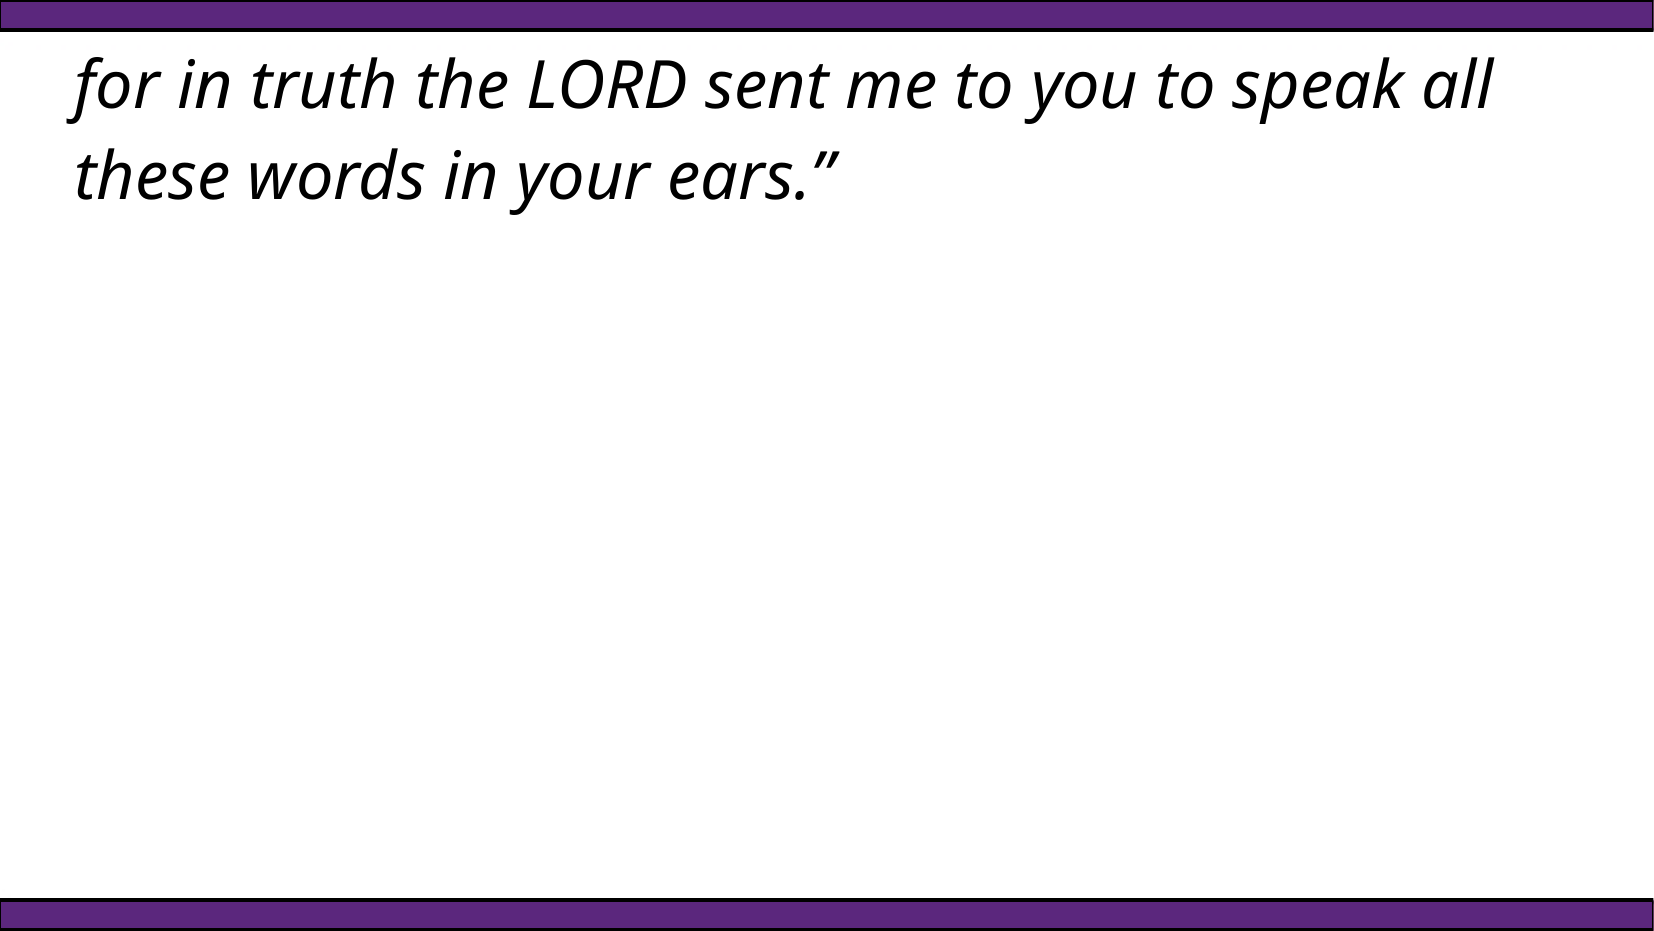

for in truth the LORD sent me to you to speak all these words in your ears.”